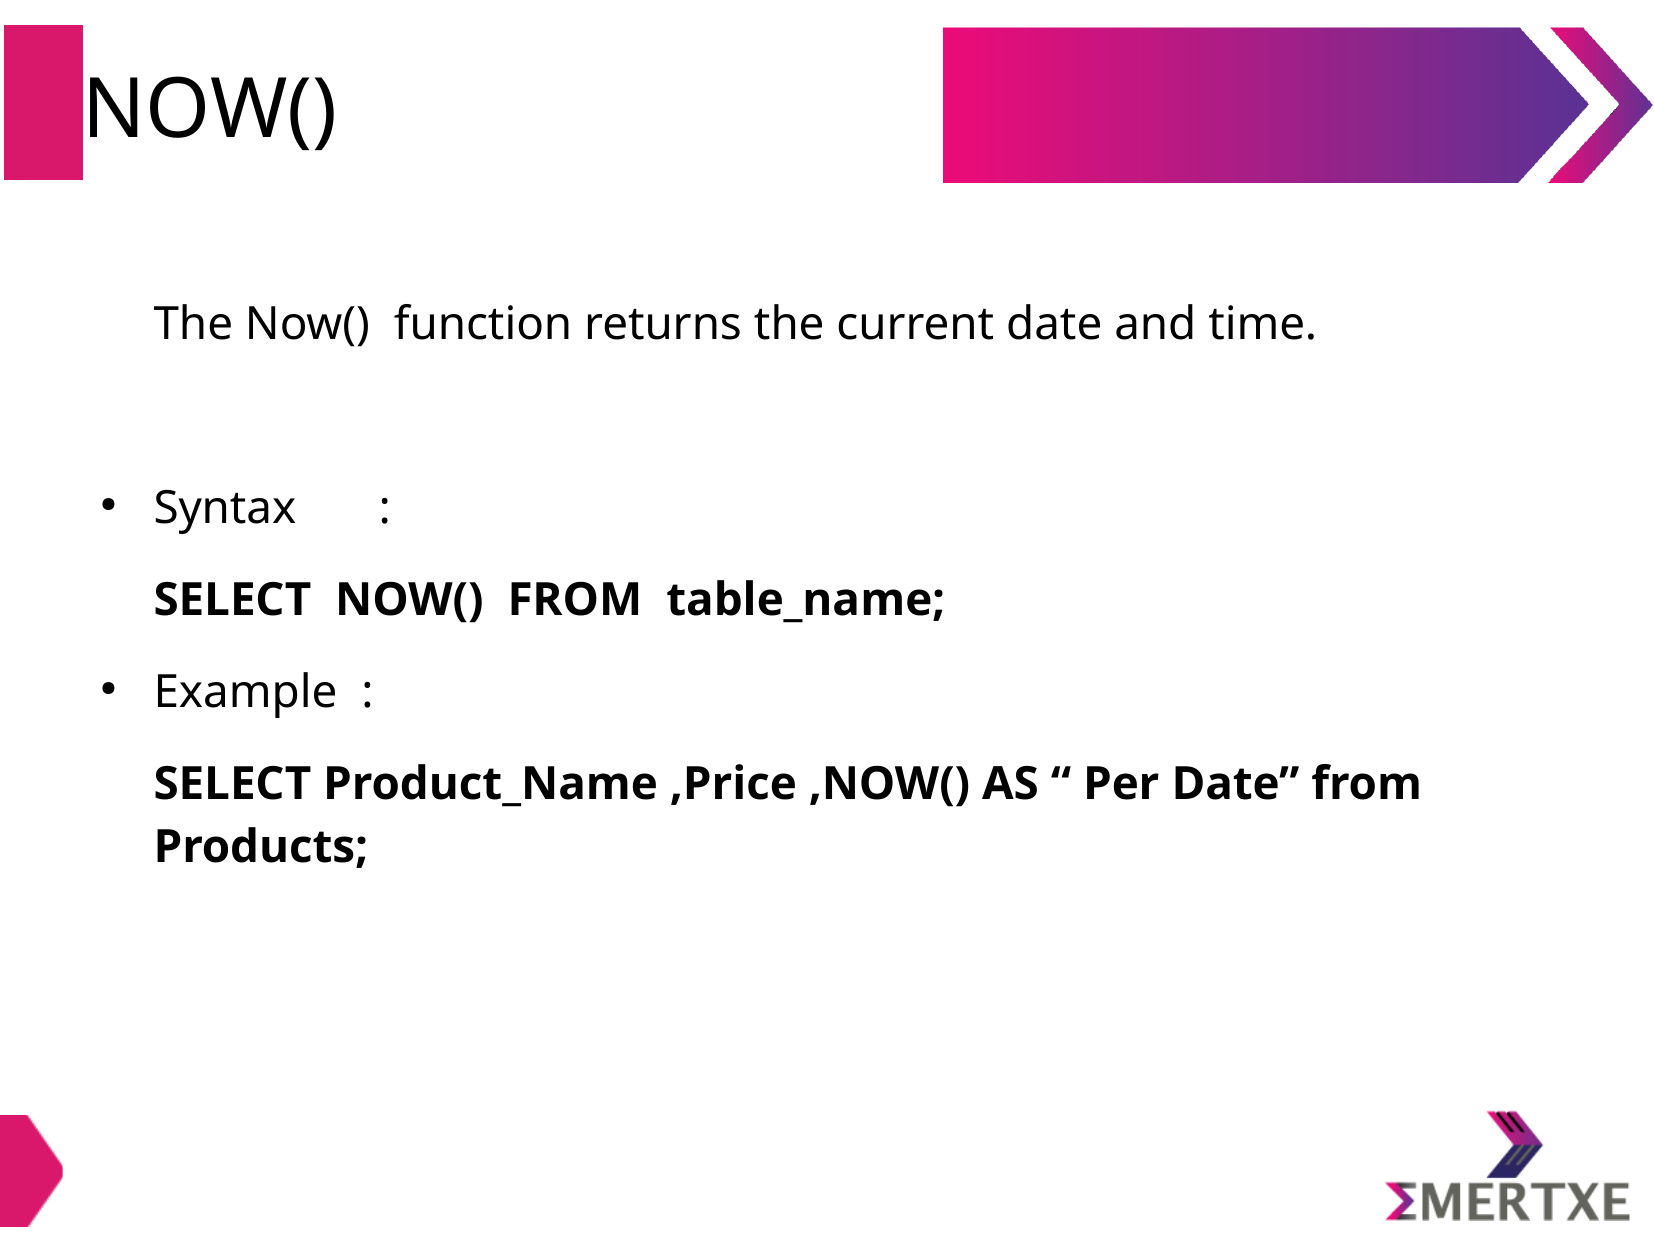

# NOW()
The Now() function returns the current date and time.
Syntax 	:
SELECT NOW() FROM table_name;
Example :
SELECT Product_Name ,Price ,NOW() AS “ Per Date” from Products;